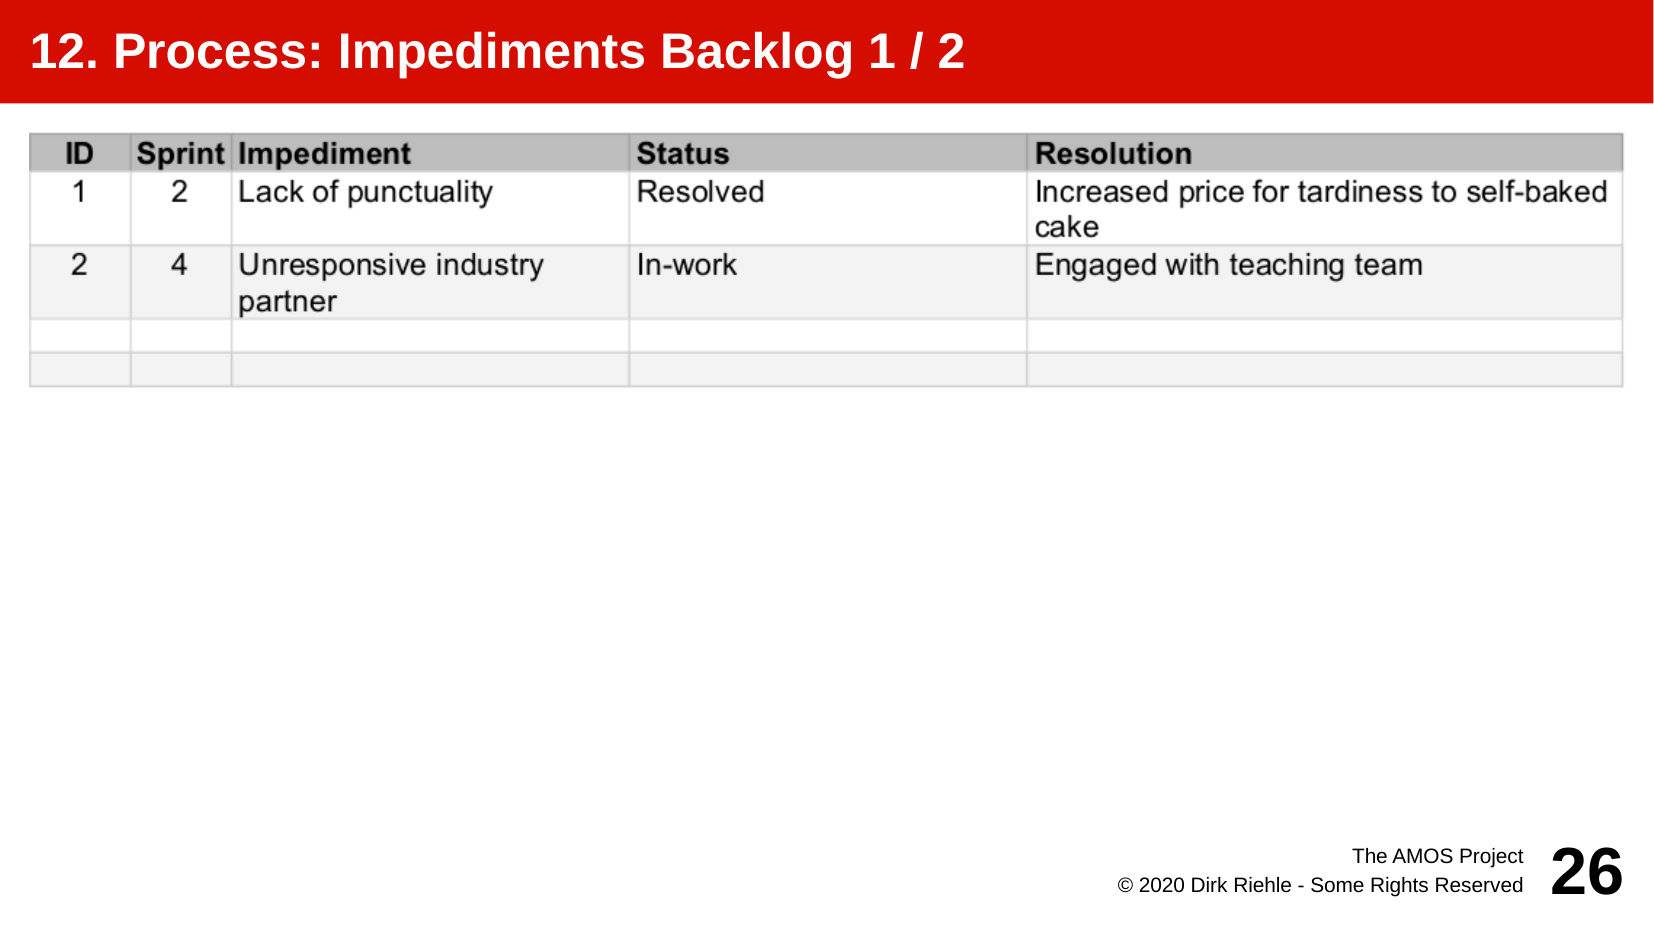

# 12. Process: Impediments Backlog 1 / 2
The AMOS Project
26
© 2020 Dirk Riehle - Some Rights Reserved